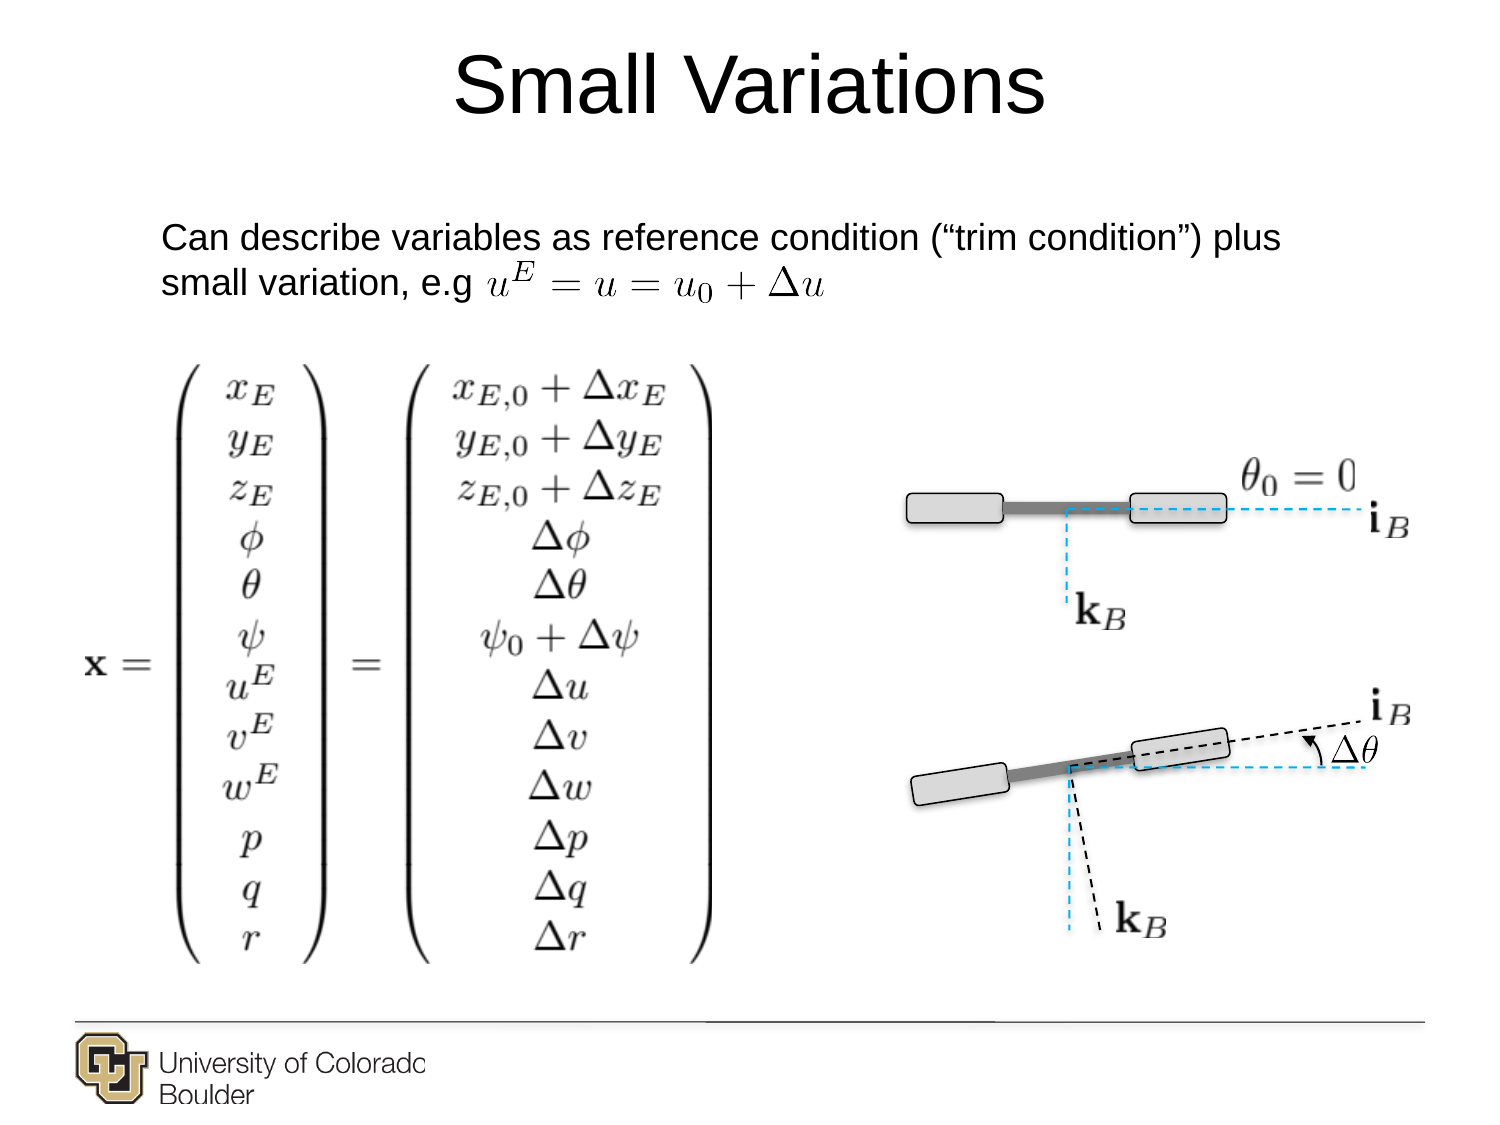

# Small Variations
Can describe variables as reference condition (“trim condition”) plus small variation, e.g